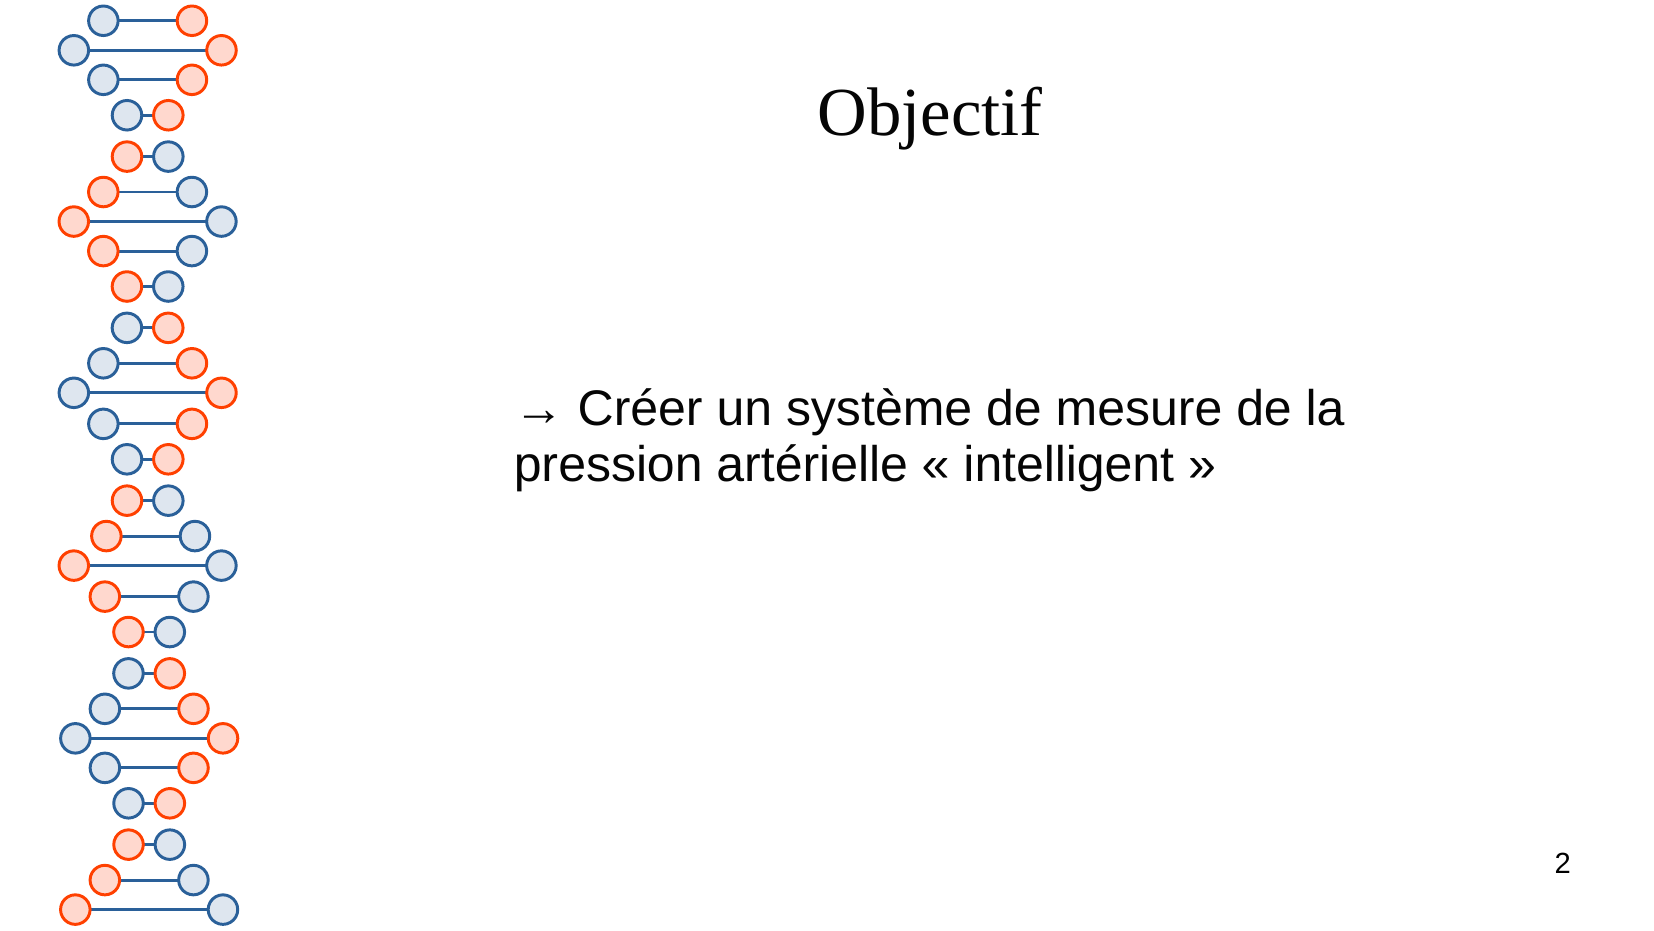

# Objectif
→ Créer un système de mesure de la pression artérielle « intelligent »
2